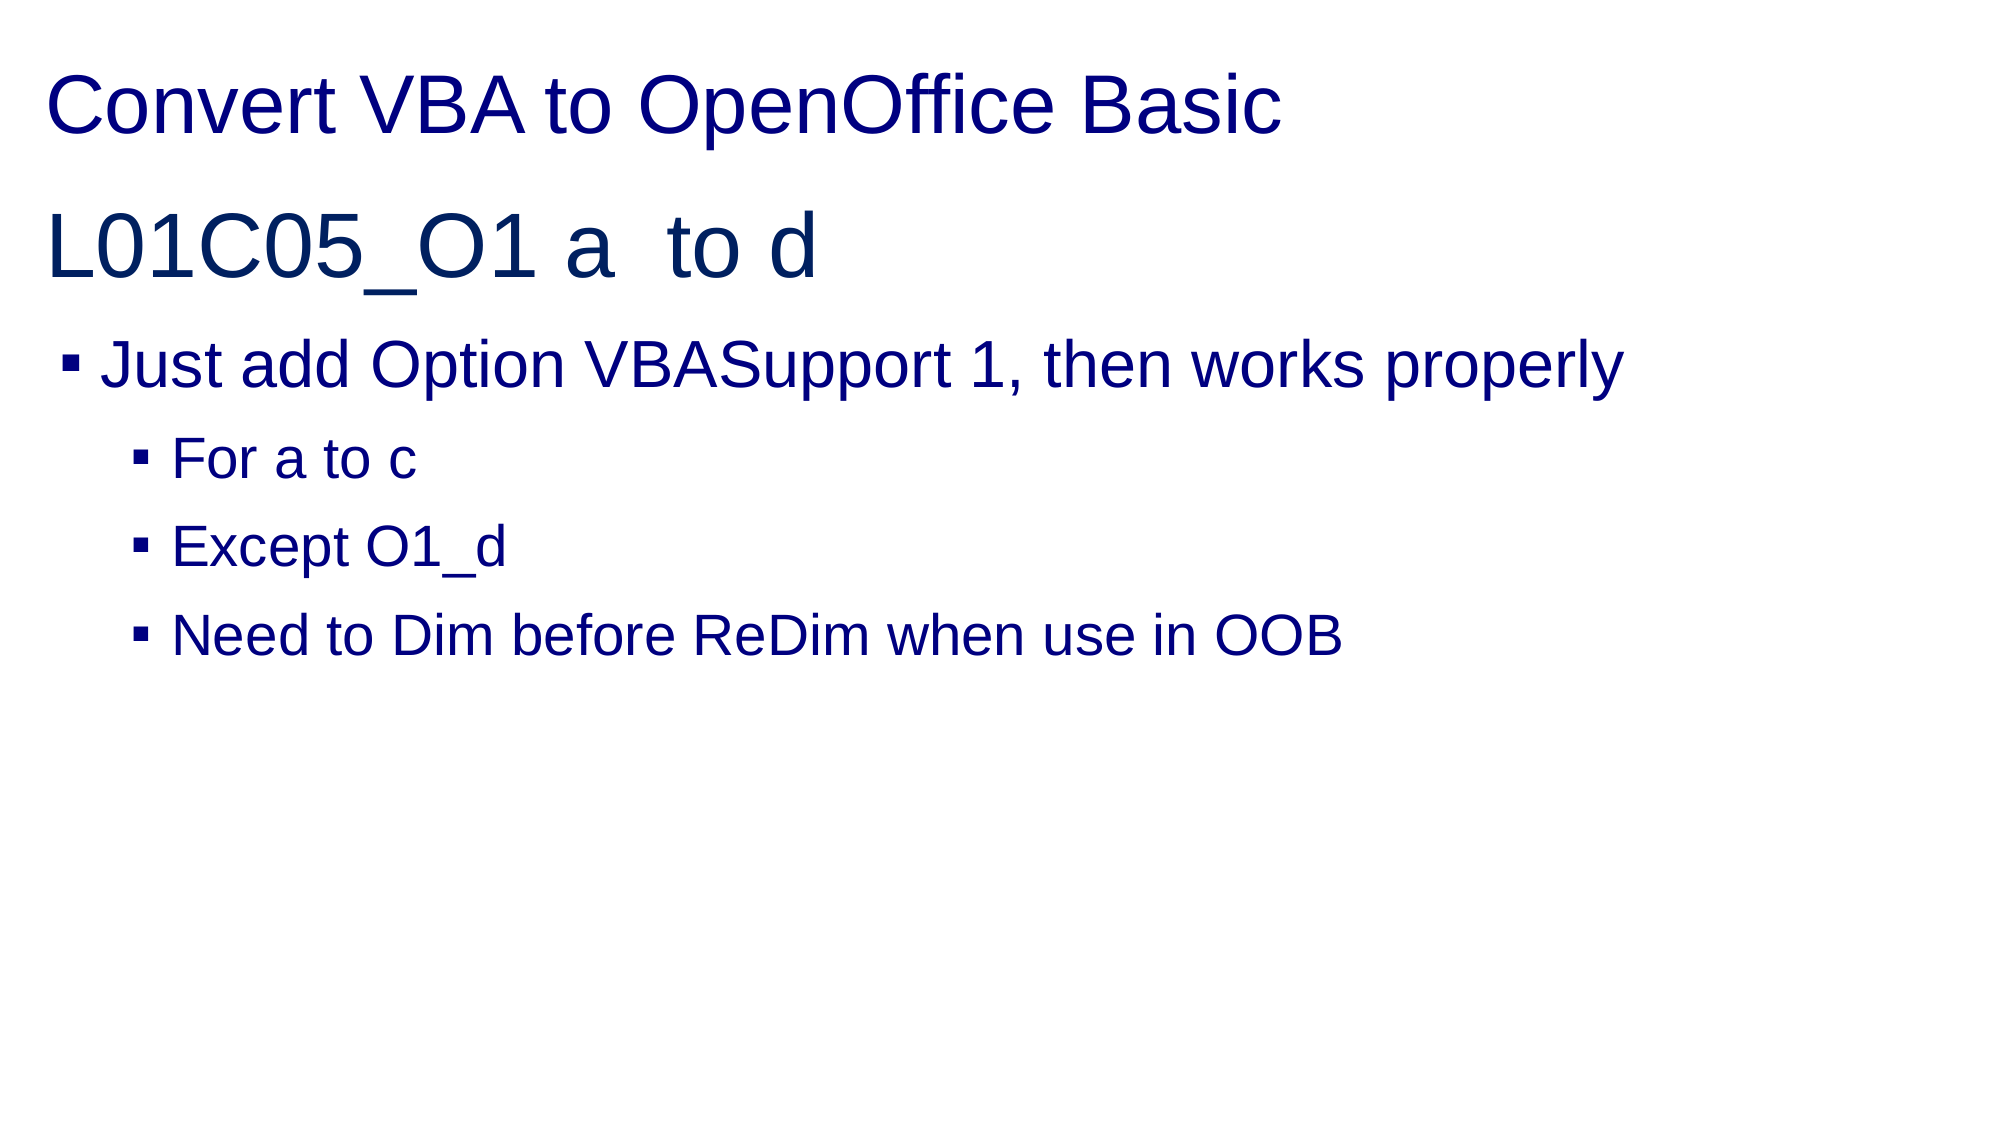

# Convert VBA to OpenOffice Basic
L01C05_O1 a to d
Just add Option VBASupport 1, then works properly
For a to c
Except O1_d
Need to Dim before ReDim when use in OOB